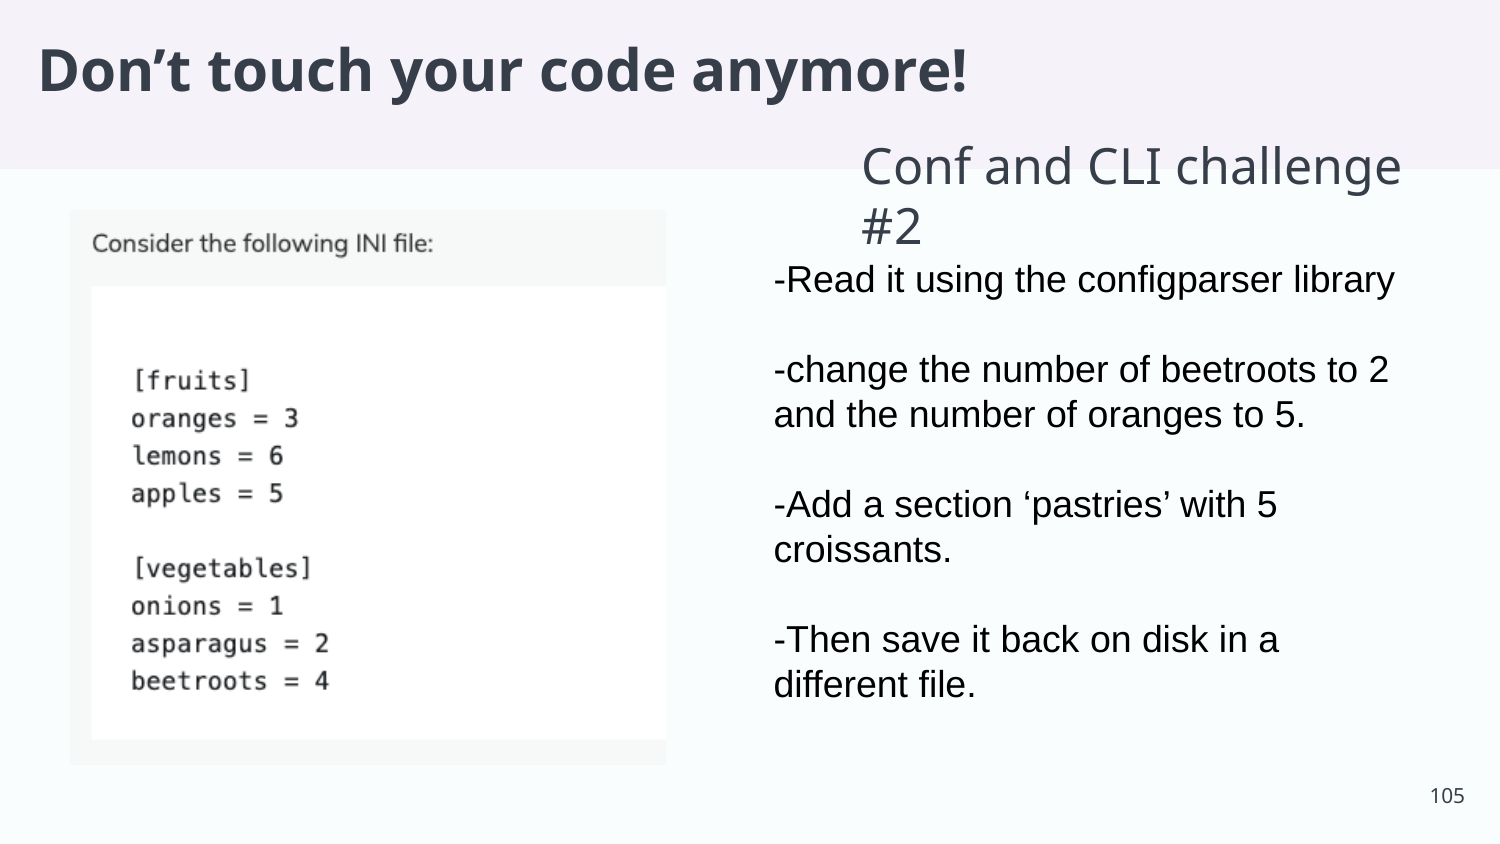

# Don’t touch your code anymore!
Conf and CLI challenge #2
-Read it using the configparser library
-change the number of beetroots to 2 and the number of oranges to 5.
-Add a section ‘pastries’ with 5 croissants.
-Then save it back on disk in a different file.